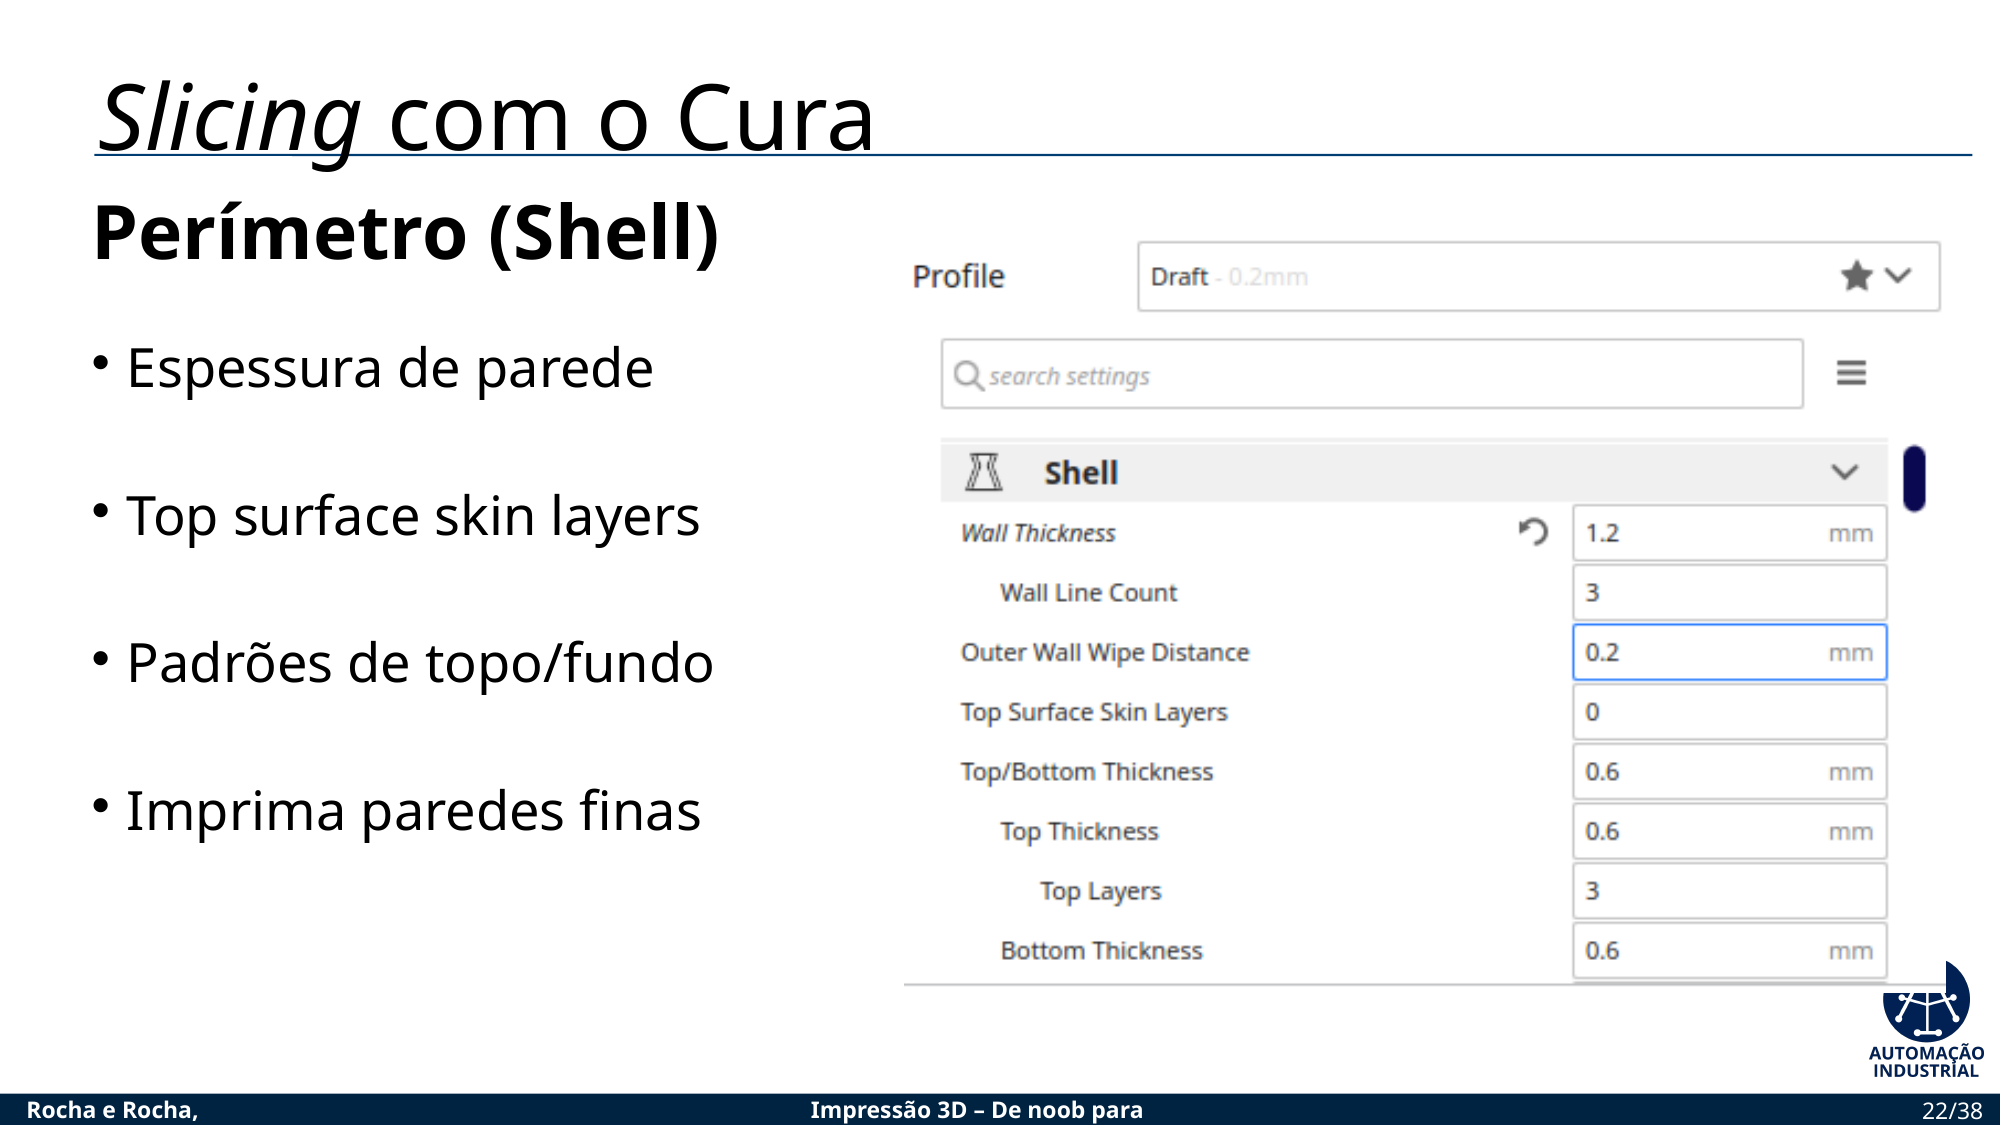

Slicing com o Cura
Perímetro (Shell)
Espessura de parede
Top surface skin layers
Padrões de topo/fundo
Imprima paredes finas